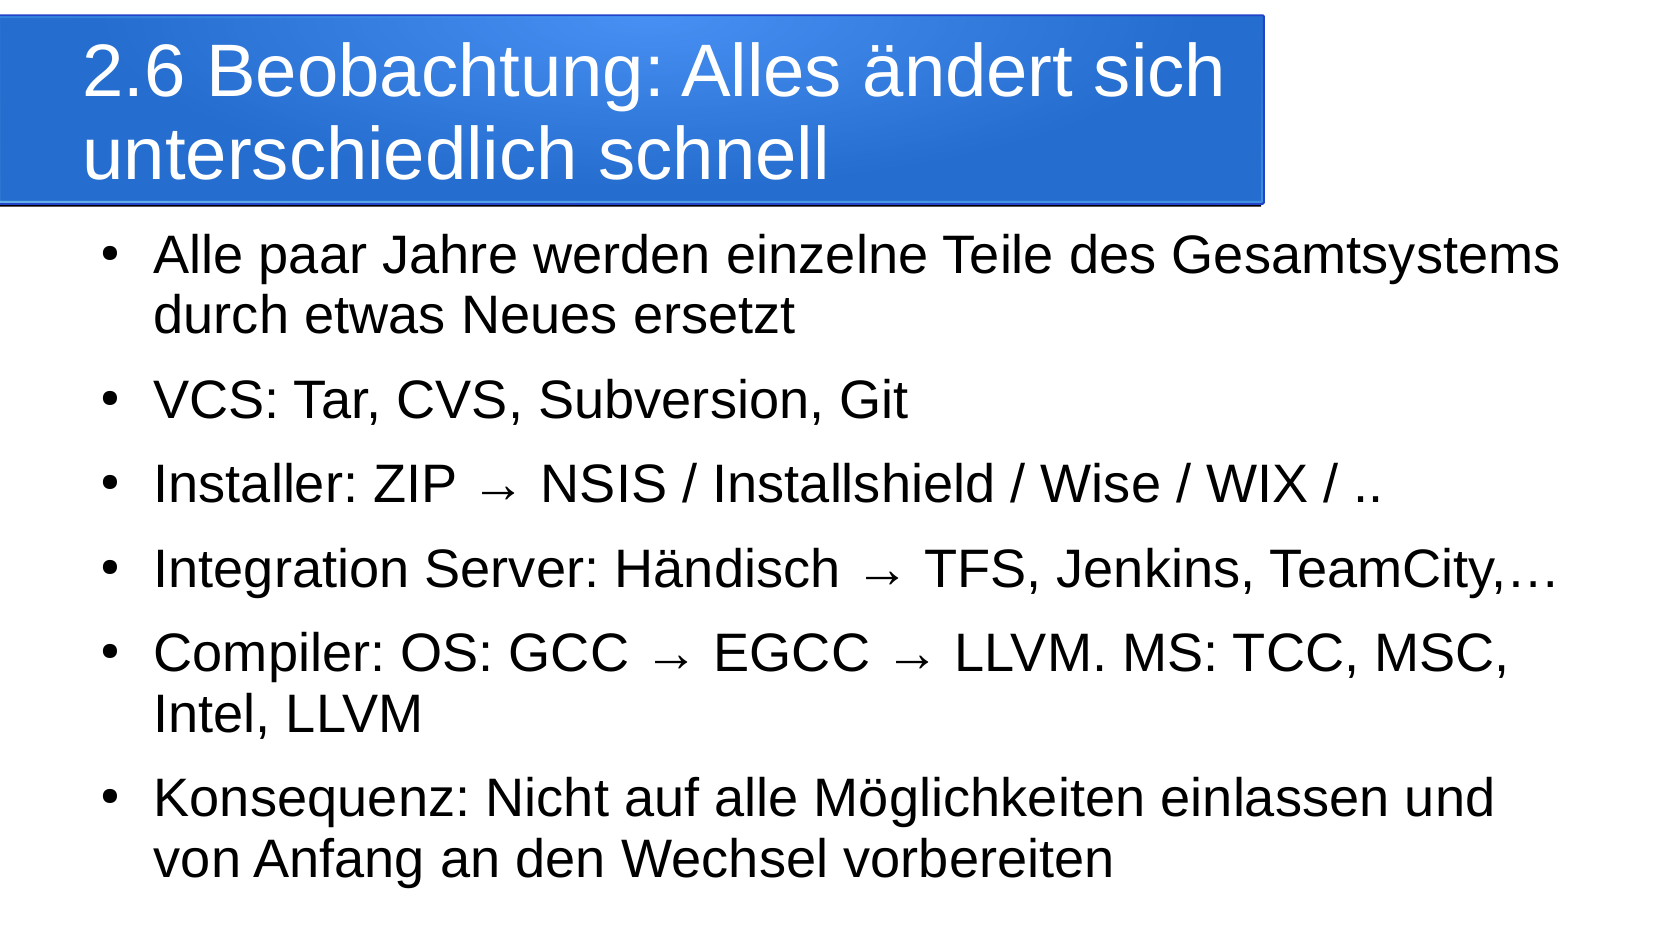

# 2.6 Beobachtung: Alles ändert sich unterschiedlich schnell
Alle paar Jahre werden einzelne Teile des Gesamtsystems durch etwas Neues ersetzt
VCS: Tar, CVS, Subversion, Git
Installer: ZIP → NSIS / Installshield / Wise / WIX / ..
Integration Server: Händisch → TFS, Jenkins, TeamCity,…
Compiler: OS: GCC → EGCC → LLVM. MS: TCC, MSC, Intel, LLVM
Konsequenz: Nicht auf alle Möglichkeiten einlassen und von Anfang an den Wechsel vorbereiten